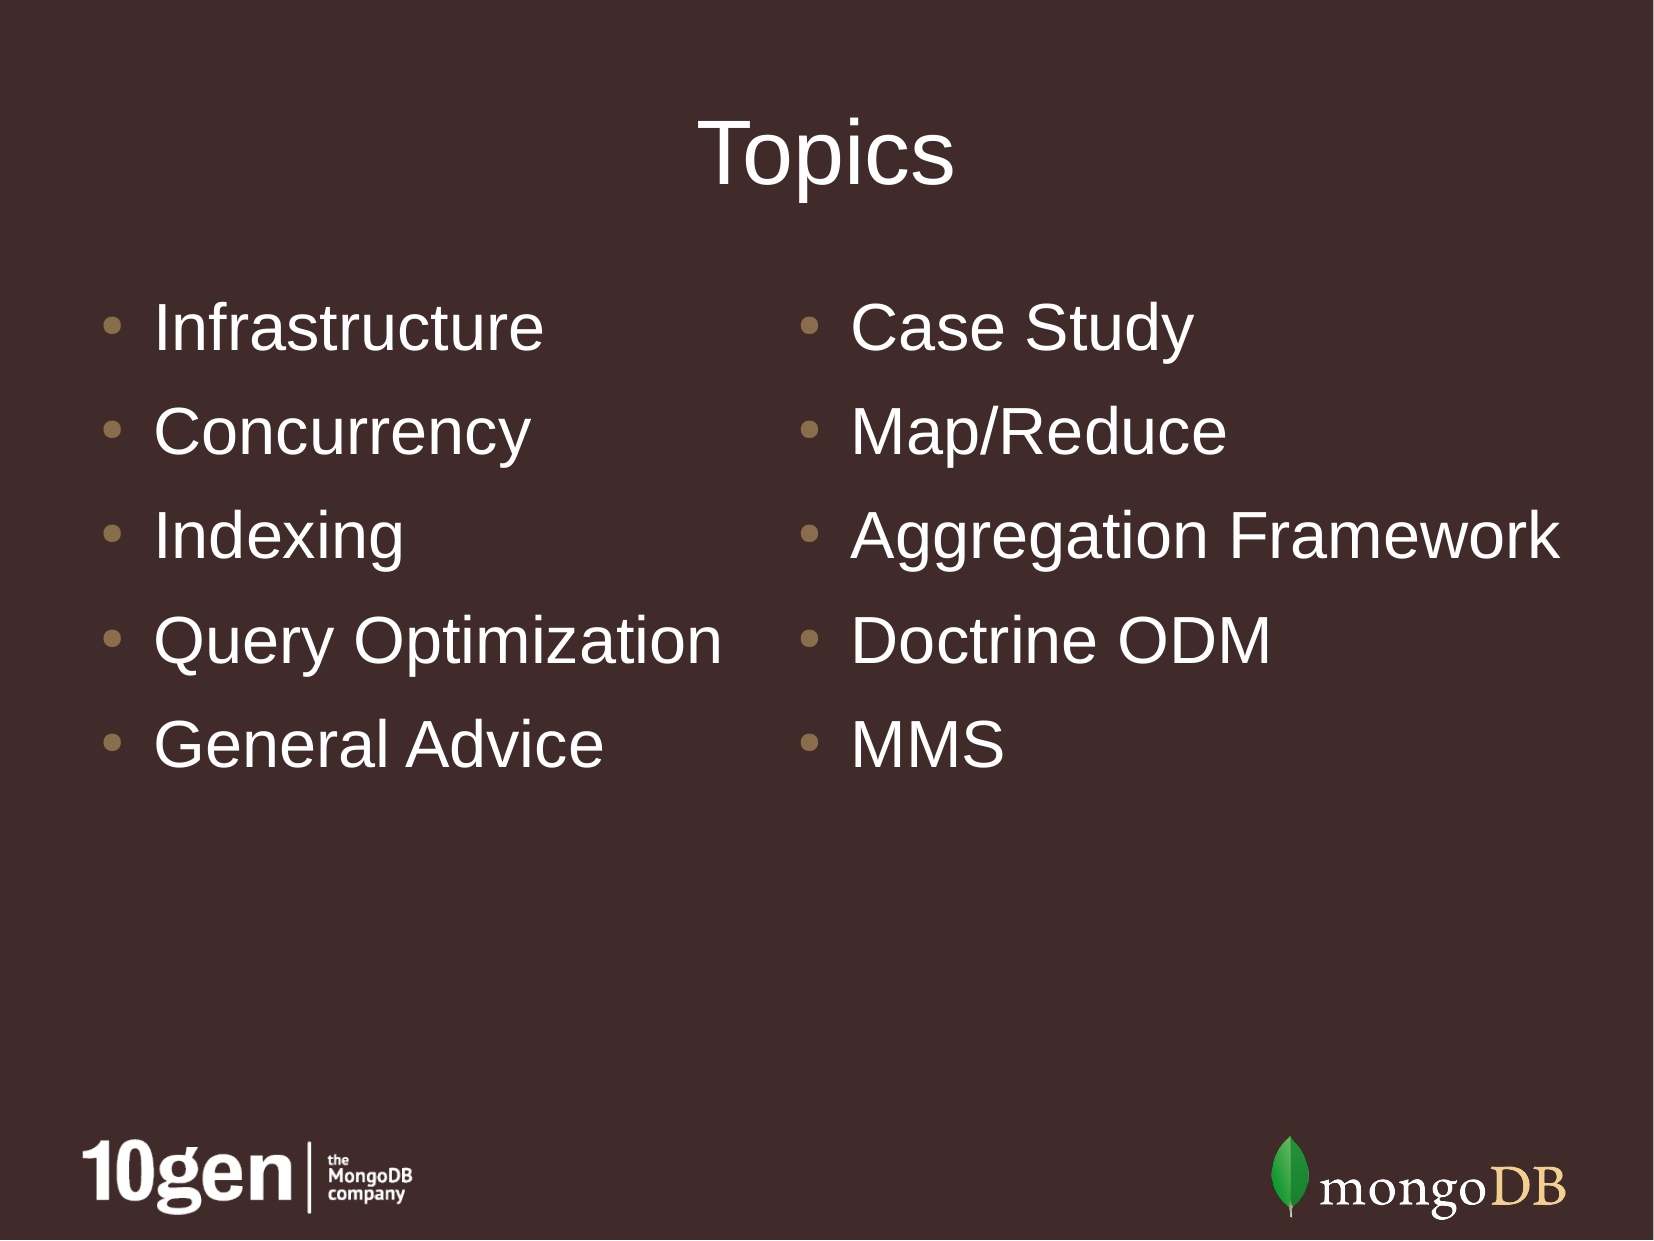

# Topics
Infrastructure
Concurrency
Indexing
Query Optimization
General Advice
Case Study
Map/Reduce
Aggregation Framework
Doctrine ODM
MMS